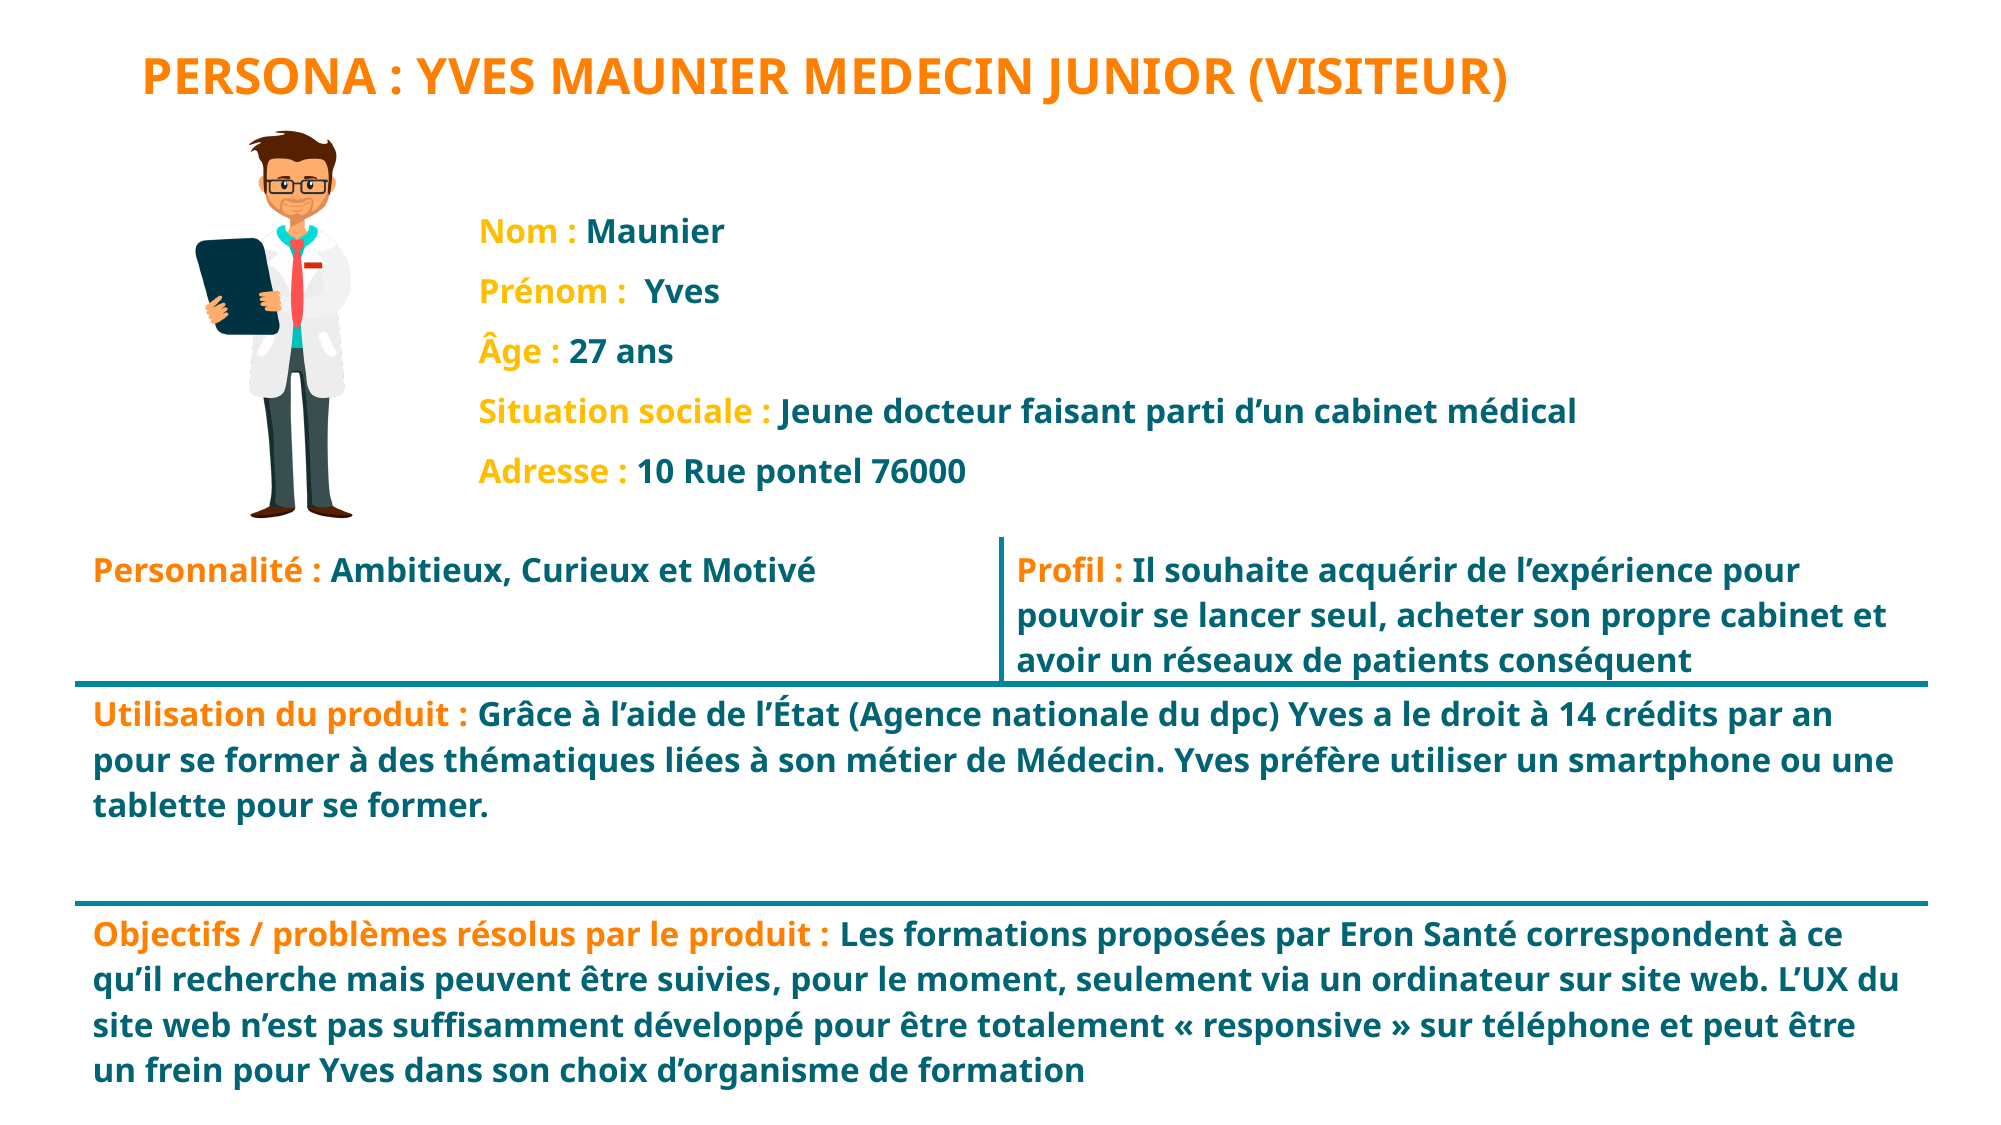

Persona : Yves Maunier MEDECIN JuNIOR (VisitEUr)
Nom : Maunier
Prénom : Yves
Âge : 27 ans
Situation sociale : Jeune docteur faisant parti d’un cabinet médical
Adresse : 10 Rue pontel 76000
| Personnalité : Ambitieux, Curieux et Motivé | Profil : Il souhaite acquérir de l’expérience pour pouvoir se lancer seul, acheter son propre cabinet et avoir un réseaux de patients conséquent |
| --- | --- |
| Utilisation du produit : Grâce à l’aide de l’État (Agence nationale du dpc) Yves a le droit à 14 crédits par an pour se former à des thématiques liées à son métier de Médecin. Yves préfère utiliser un smartphone ou une tablette pour se former. | |
| Objectifs / problèmes résolus par le produit : Les formations proposées par Eron Santé correspondent à ce qu’il recherche mais peuvent être suivies, pour le moment, seulement via un ordinateur sur site web. L’UX du site web n’est pas suffisamment développé pour être totalement « responsive » sur téléphone et peut être un frein pour Yves dans son choix d’organisme de formation | |